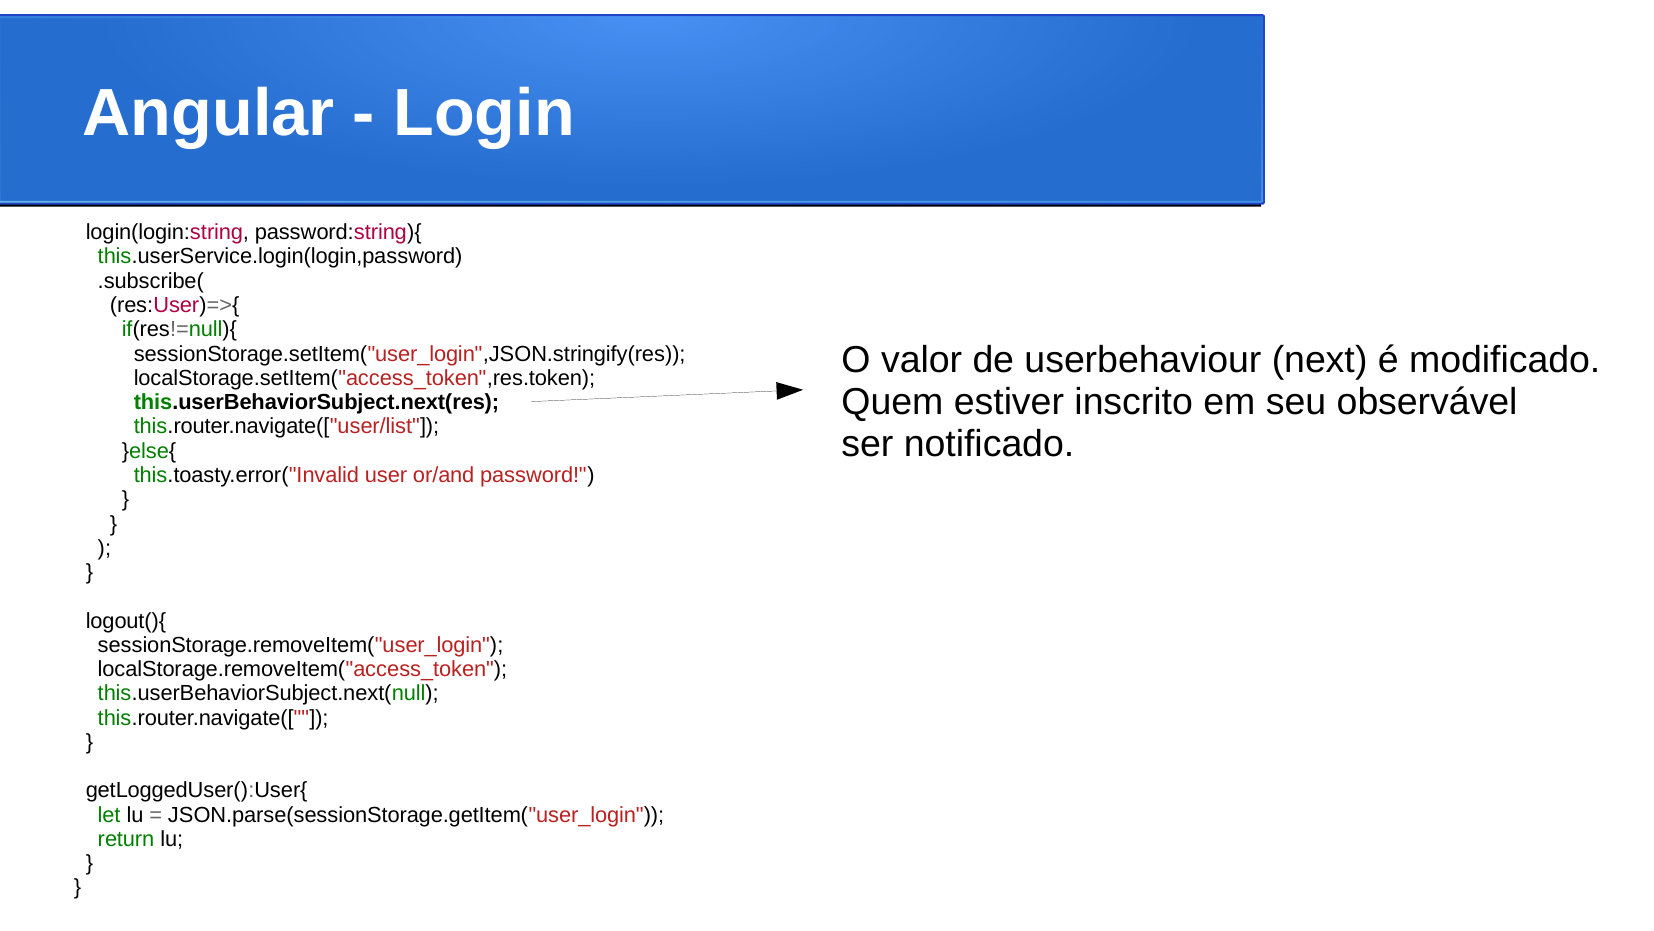

# Angular - Login
 login(login:string, password:string){
 this.userService.login(login,password)
 .subscribe(
 (res:User)=>{
 if(res!=null){
 sessionStorage.setItem("user_login",JSON.stringify(res));
 localStorage.setItem("access_token",res.token);
 this.userBehaviorSubject.next(res);
 this.router.navigate(["user/list"]);
 }else{
 this.toasty.error("Invalid user or/and password!")
 }
 }
 );
 }
 logout(){
 sessionStorage.removeItem("user_login");
 localStorage.removeItem("access_token");
 this.userBehaviorSubject.next(null);
 this.router.navigate([""]);
 }
 getLoggedUser():User{
 let lu = JSON.parse(sessionStorage.getItem("user_login"));
 return lu;
 }
}
O valor de userbehaviour (next) é modificado.
Quem estiver inscrito em seu observável
ser notificado.